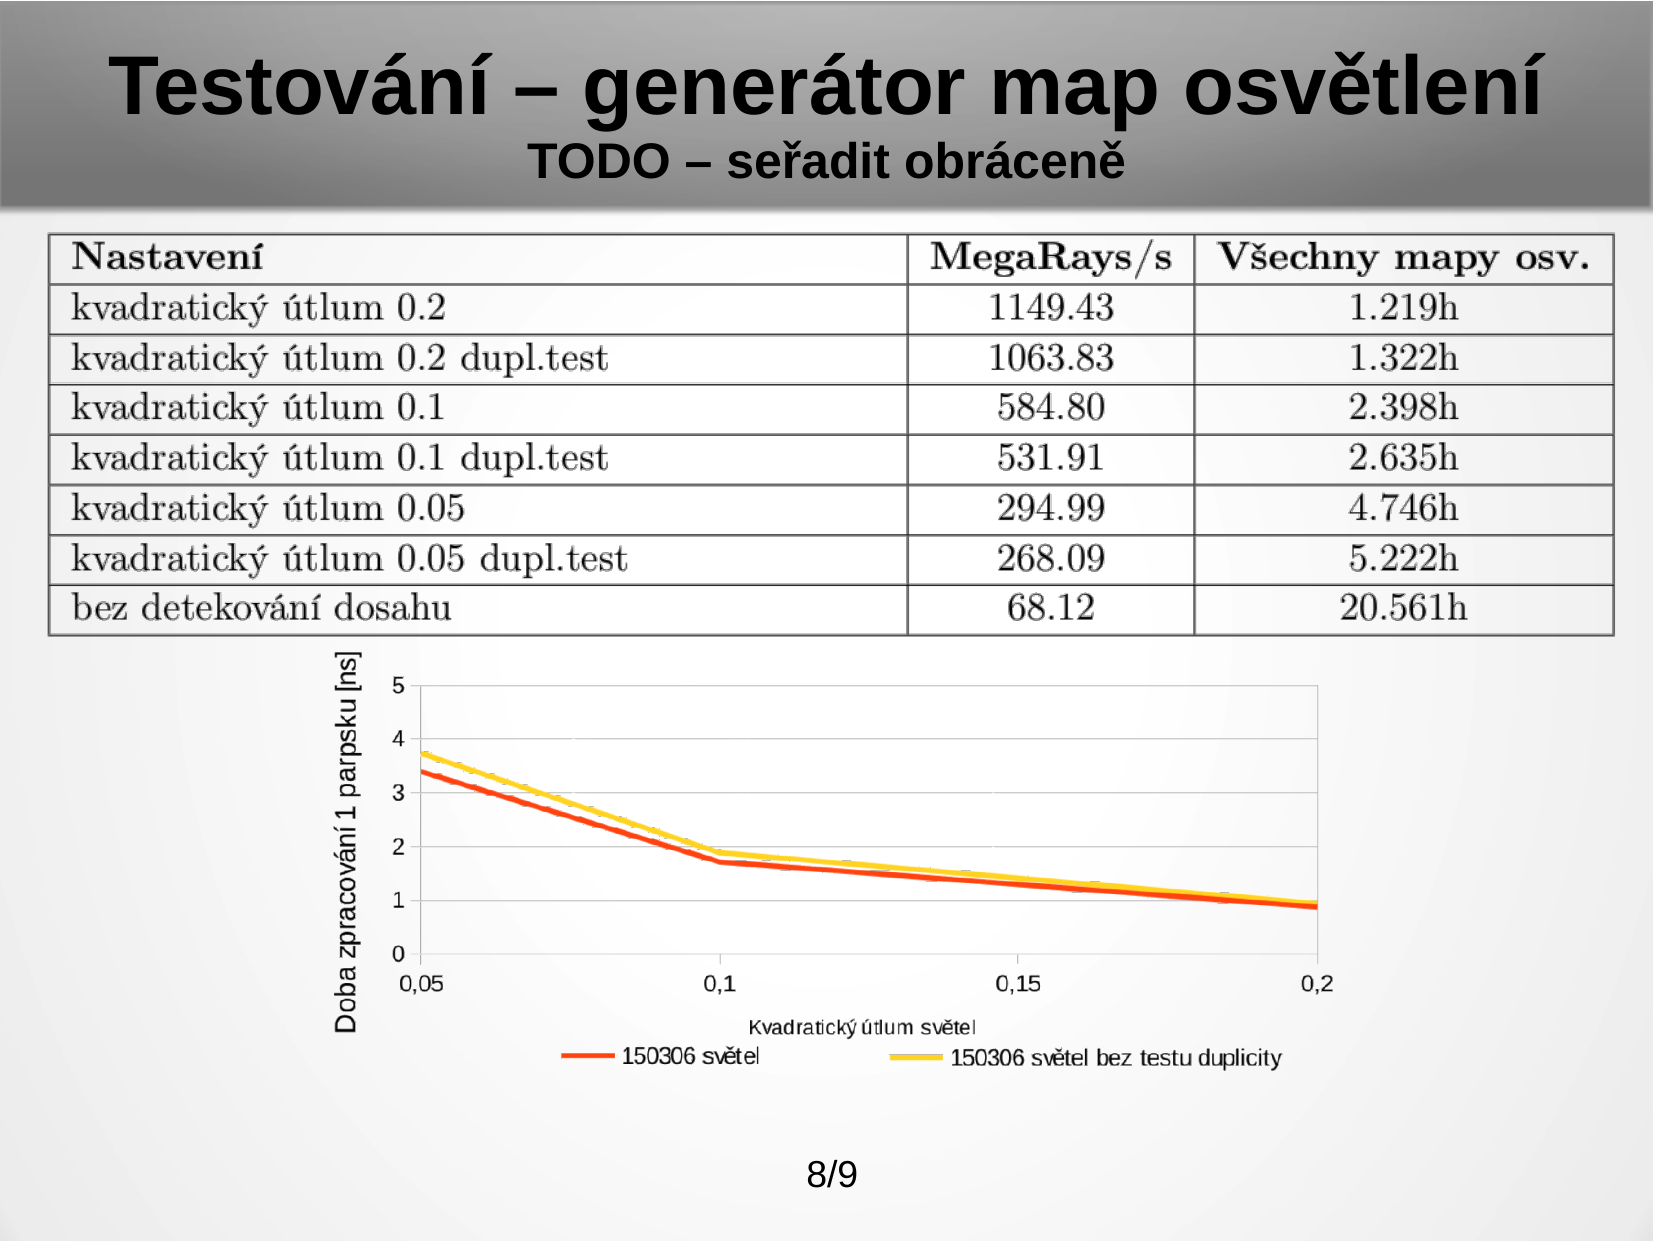

# Testování – generátor map osvětlení TODO – seřadit obráceně